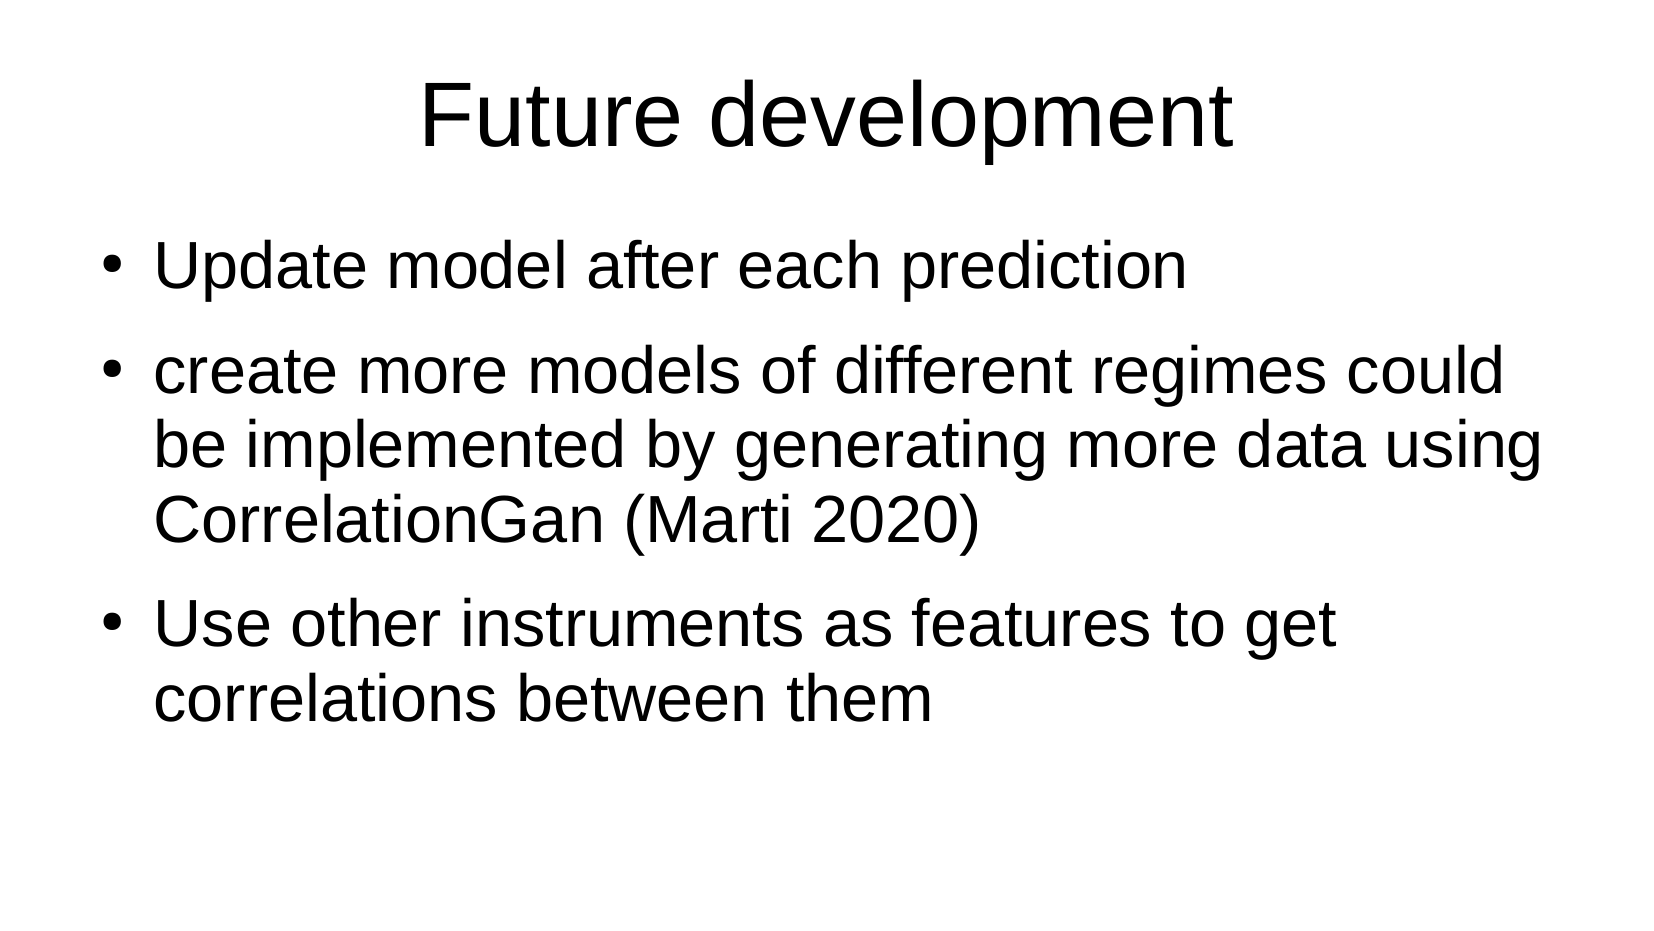

# Future development
Update model after each prediction
create more models of different regimes could be implemented by generating more data using CorrelationGan (Marti 2020)
Use other instruments as features to get correlations between them